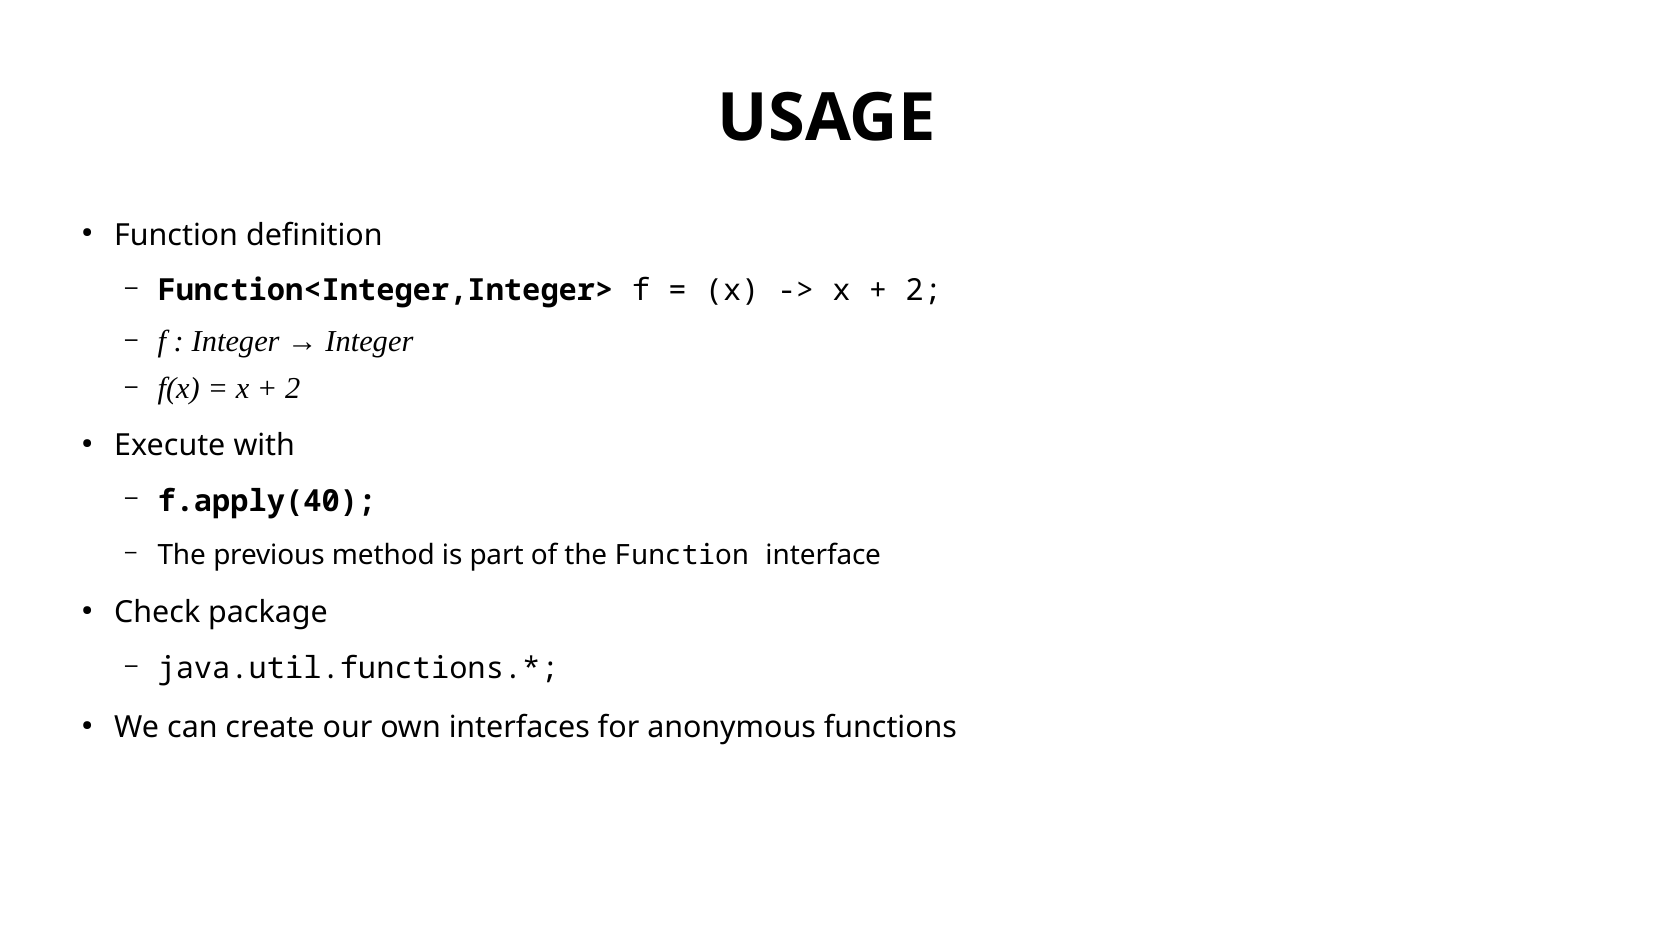

# USAGE
Function definition
Function<Integer,Integer> f = (x) -> x + 2;
f : Integer → Integer
f(x) = x + 2
Execute with
f.apply(40);
The previous method is part of the Function interface
Check package
java.util.functions.*;
We can create our own interfaces for anonymous functions